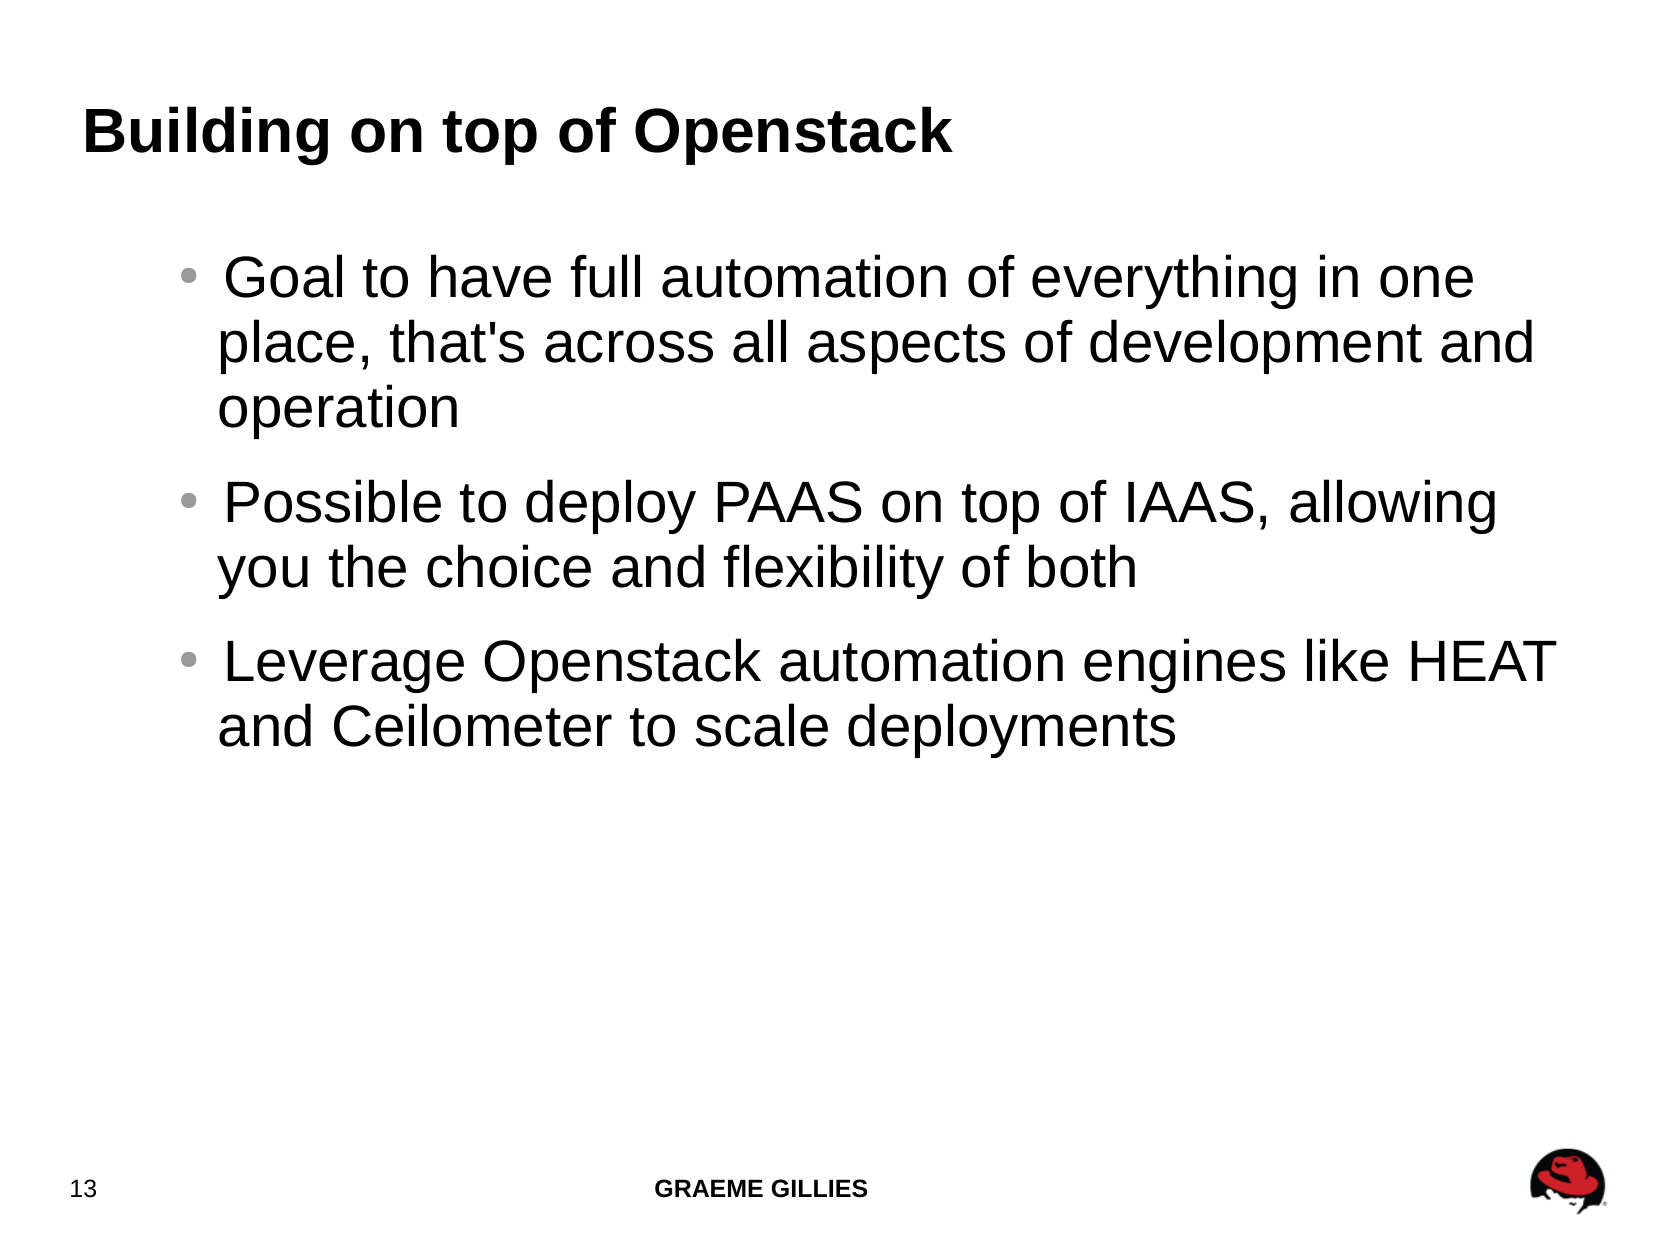

# Building on top of Openstack
Goal to have full automation of everything in one place, that's across all aspects of development and operation
Possible to deploy PAAS on top of IAAS, allowing you the choice and flexibility of both
Leverage Openstack automation engines like HEAT and Ceilometer to scale deployments